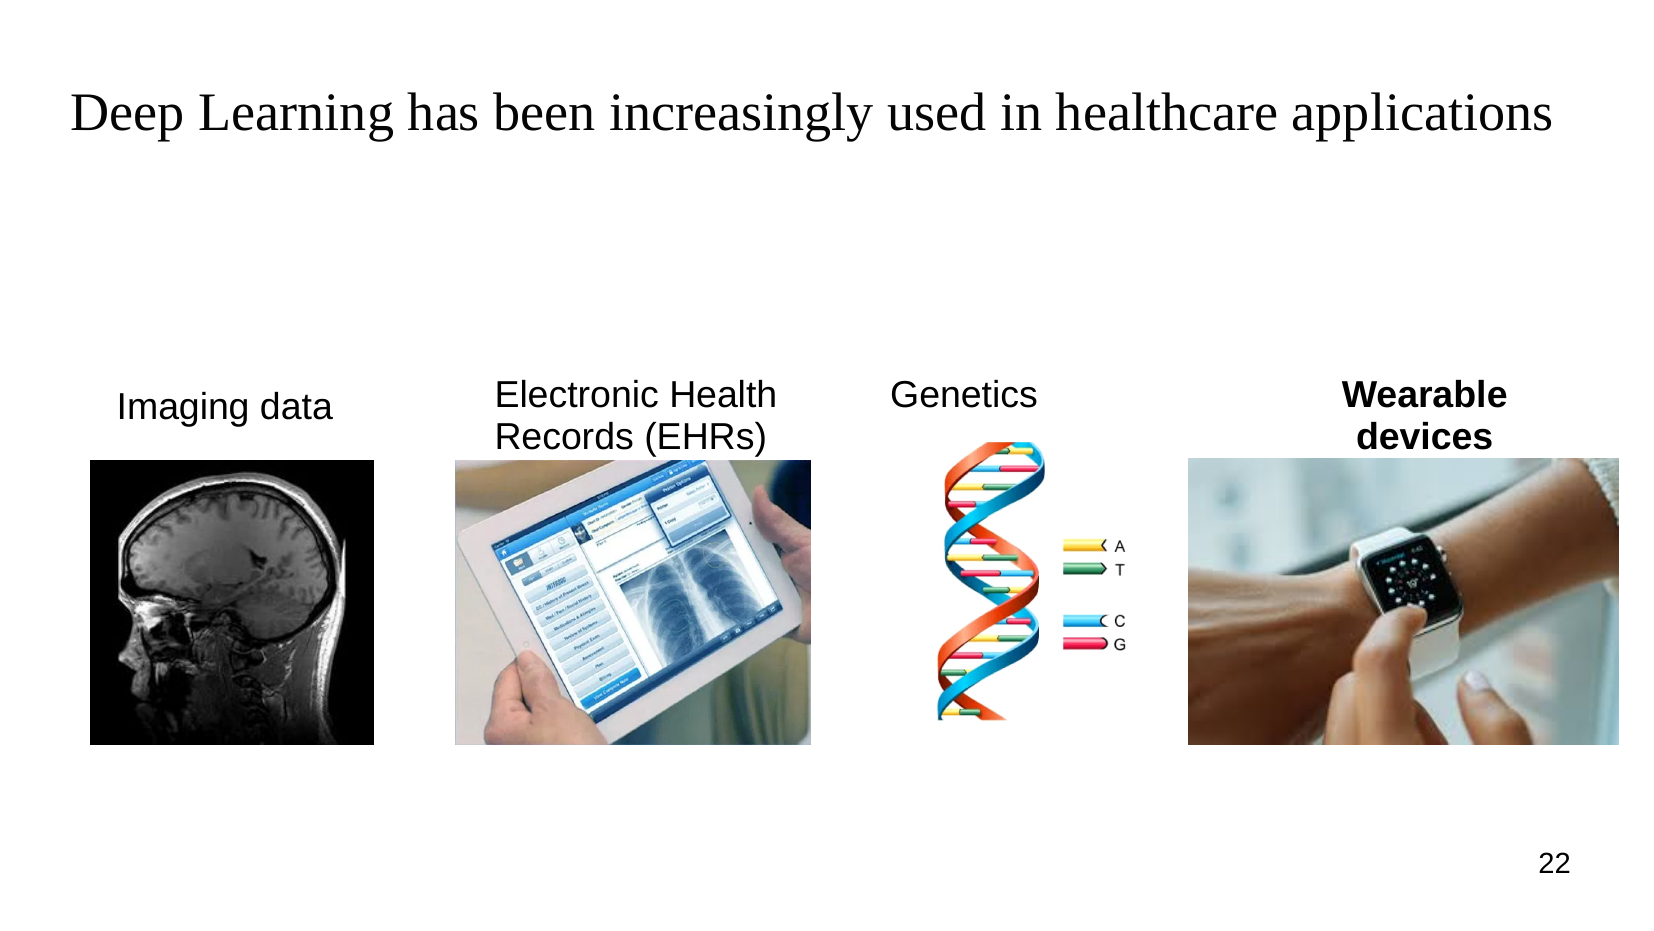

# Deep Learning has been increasingly used in healthcare applications
Electronic Health Records (EHRs)
Genetics
Wearable
devices
Imaging data
22